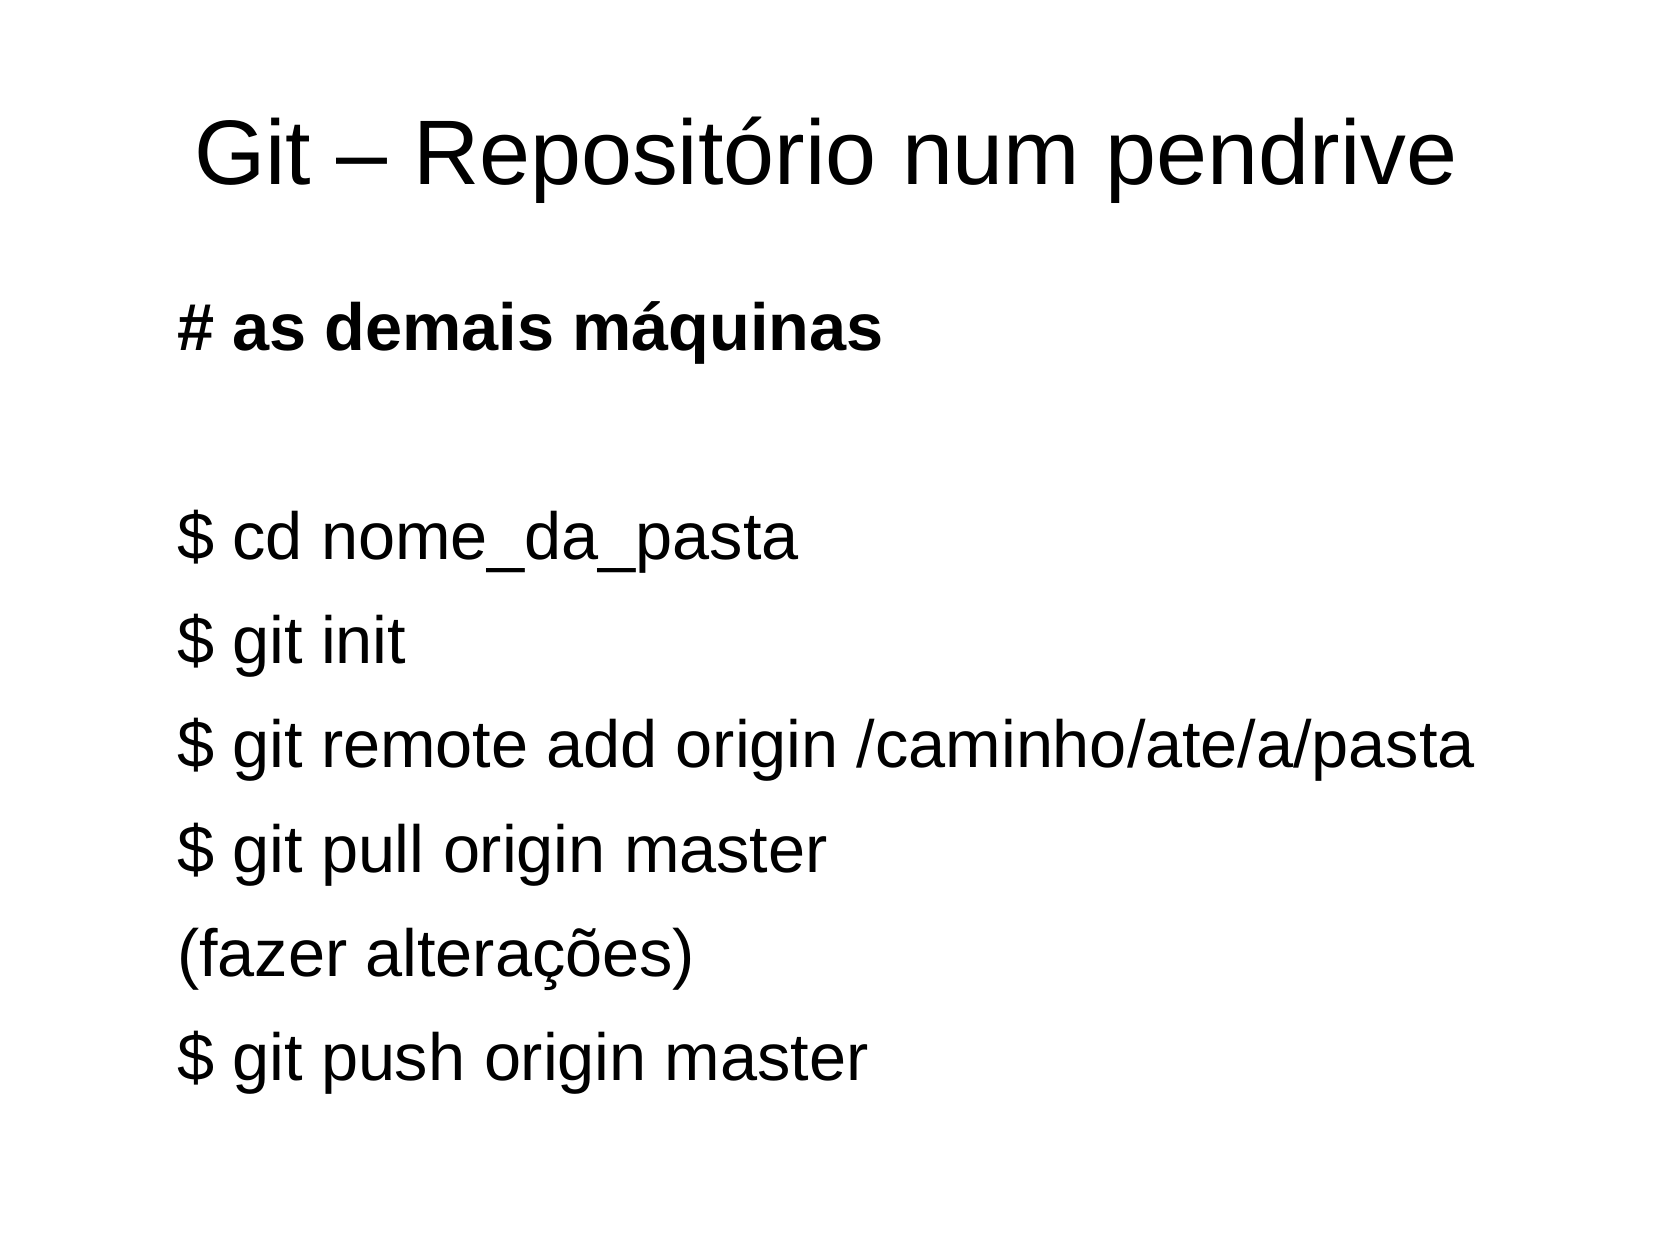

# Git – Repositório num pendrive
# as demais máquinas
$ cd nome_da_pasta
$ git init
$ git remote add origin /caminho/ate/a/pasta
$ git pull origin master
(fazer alterações)
$ git push origin master